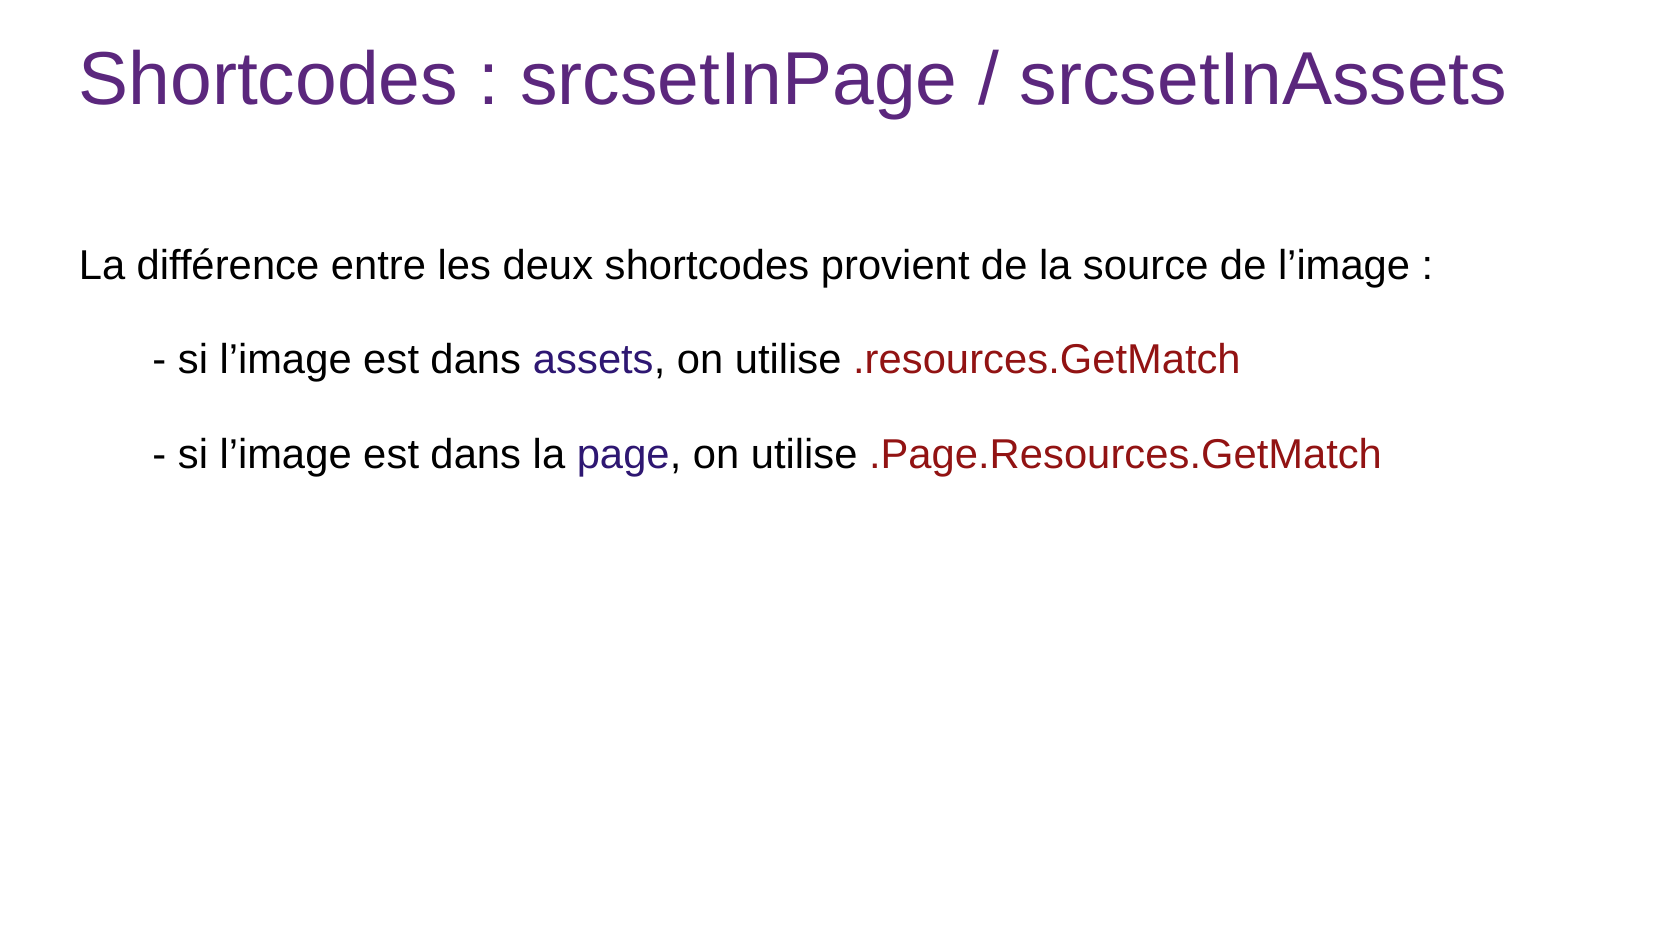

# Shortcodes : srcsetInPage / srcsetInAssets
La différence entre les deux shortcodes provient de la source de l’image :
	- si l’image est dans assets, on utilise .resources.GetMatch
	- si l’image est dans la page, on utilise .Page.Resources.GetMatch